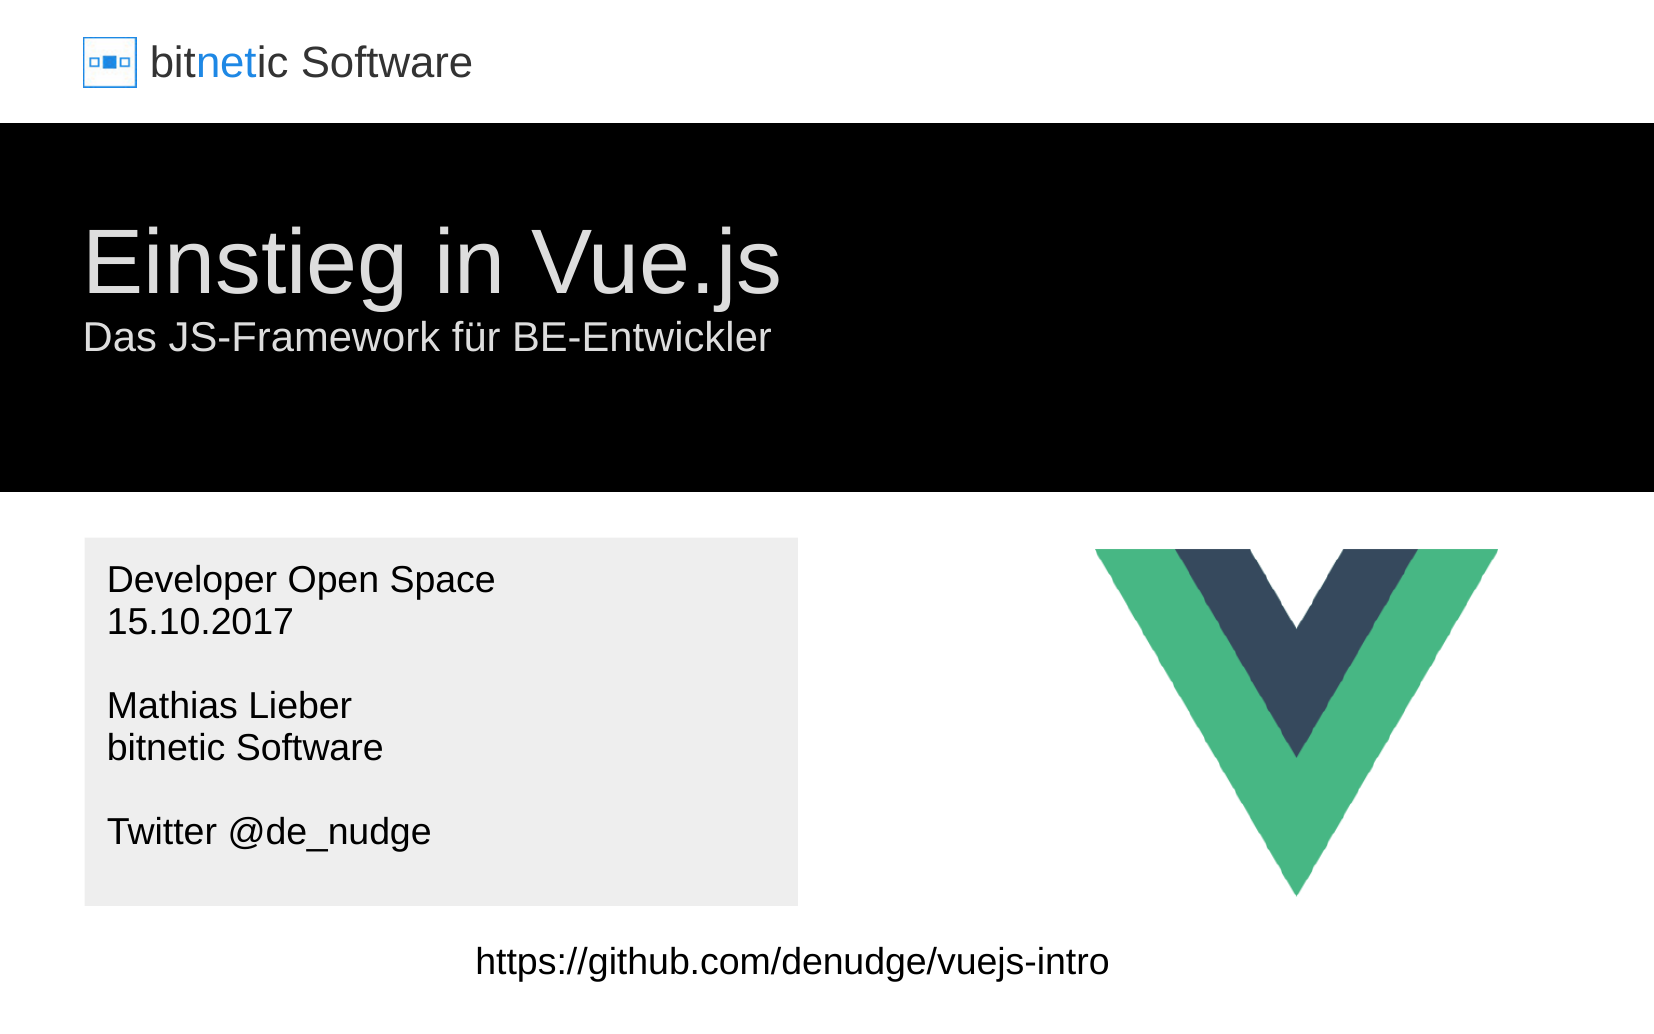

# Einstieg in Vue.js Das JS-Framework für BE-Entwickler
Developer Open Space
15.10.2017
Mathias Lieber
bitnetic Software
Twitter @de_nudge
https://github.com/denudge/vuejs-intro